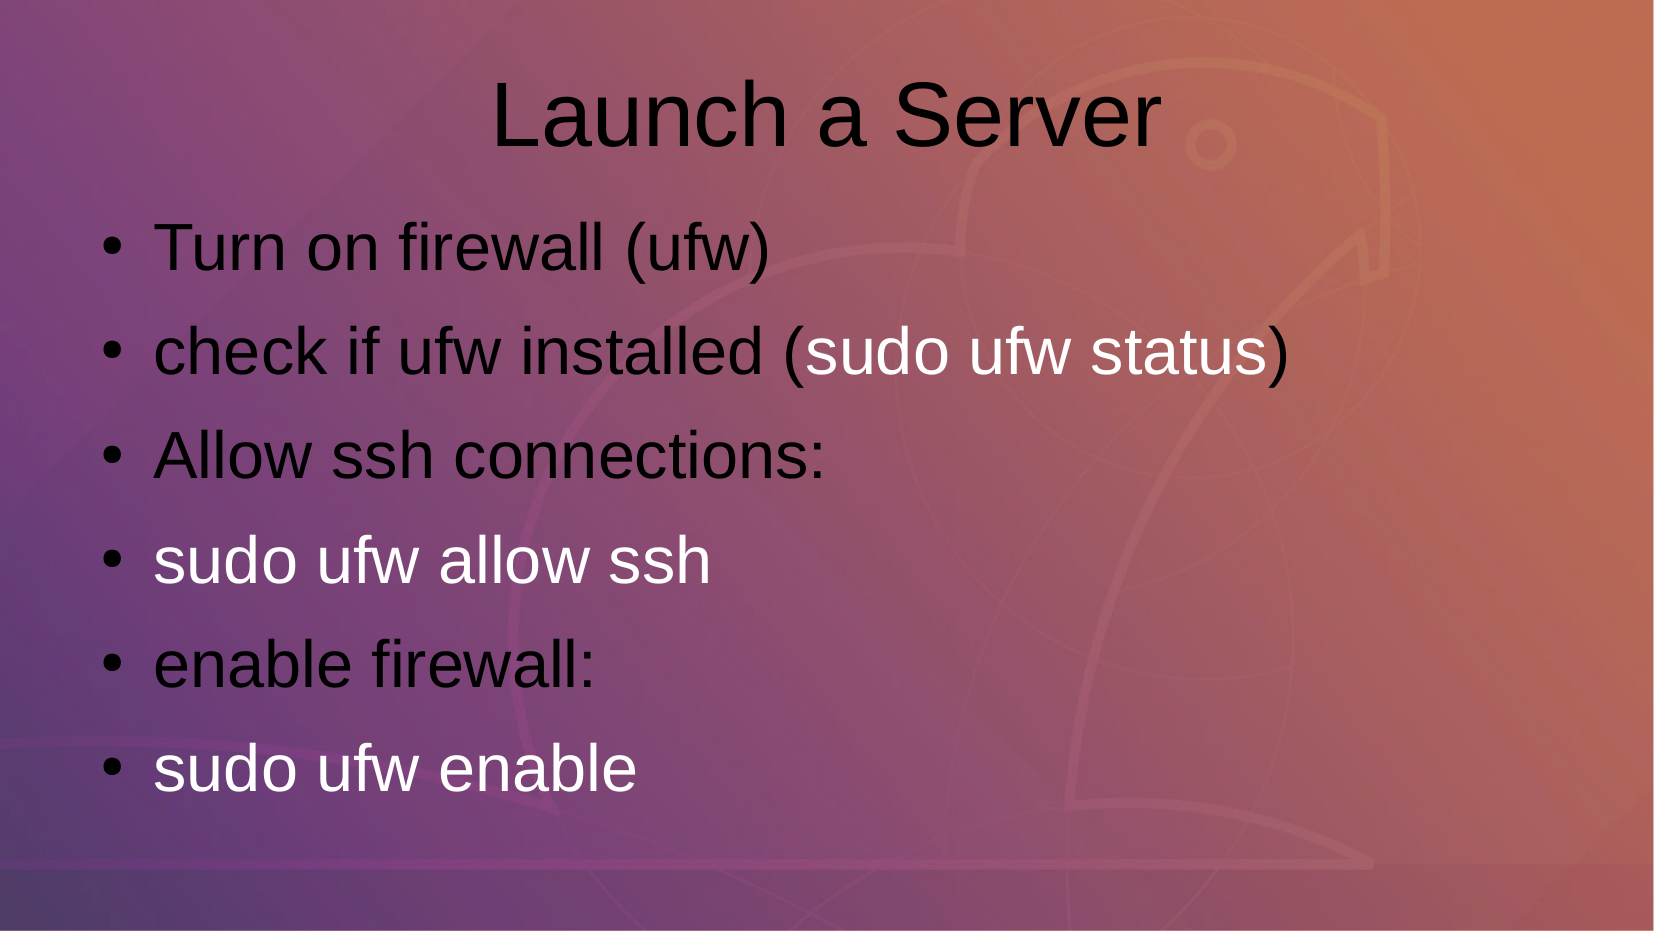

# Launch a Server
Turn on firewall (ufw)
check if ufw installed (sudo ufw status)
Allow ssh connections:
sudo ufw allow ssh
enable firewall:
sudo ufw enable